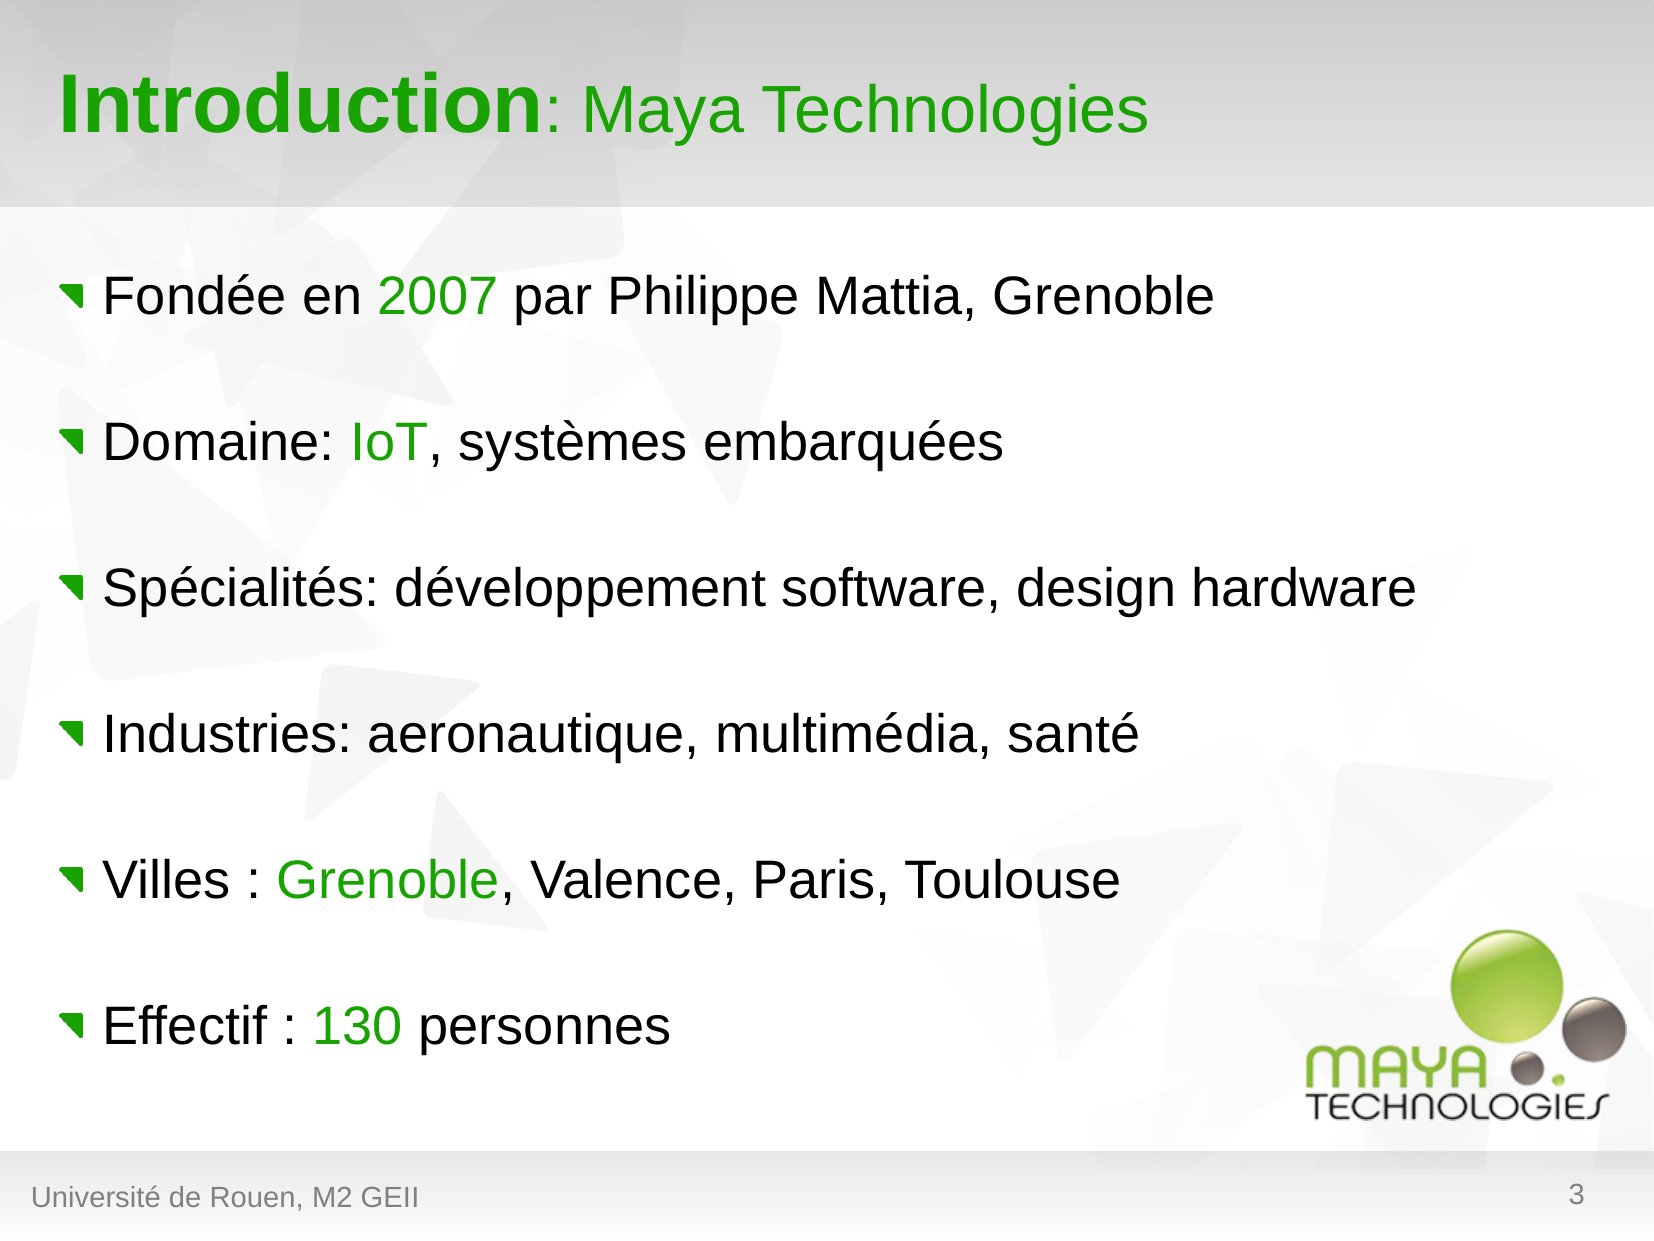

# Introduction: Maya Technologies
Fondée en 2007 par Philippe Mattia, Grenoble
Domaine: IoT, systèmes embarquées
Spécialités: développement software, design hardware
Industries: aeronautique, multimédia, santé
Villes : Grenoble, Valence, Paris, Toulouse
Effectif : 130 personnes
3
Université de Rouen, M2 GEII